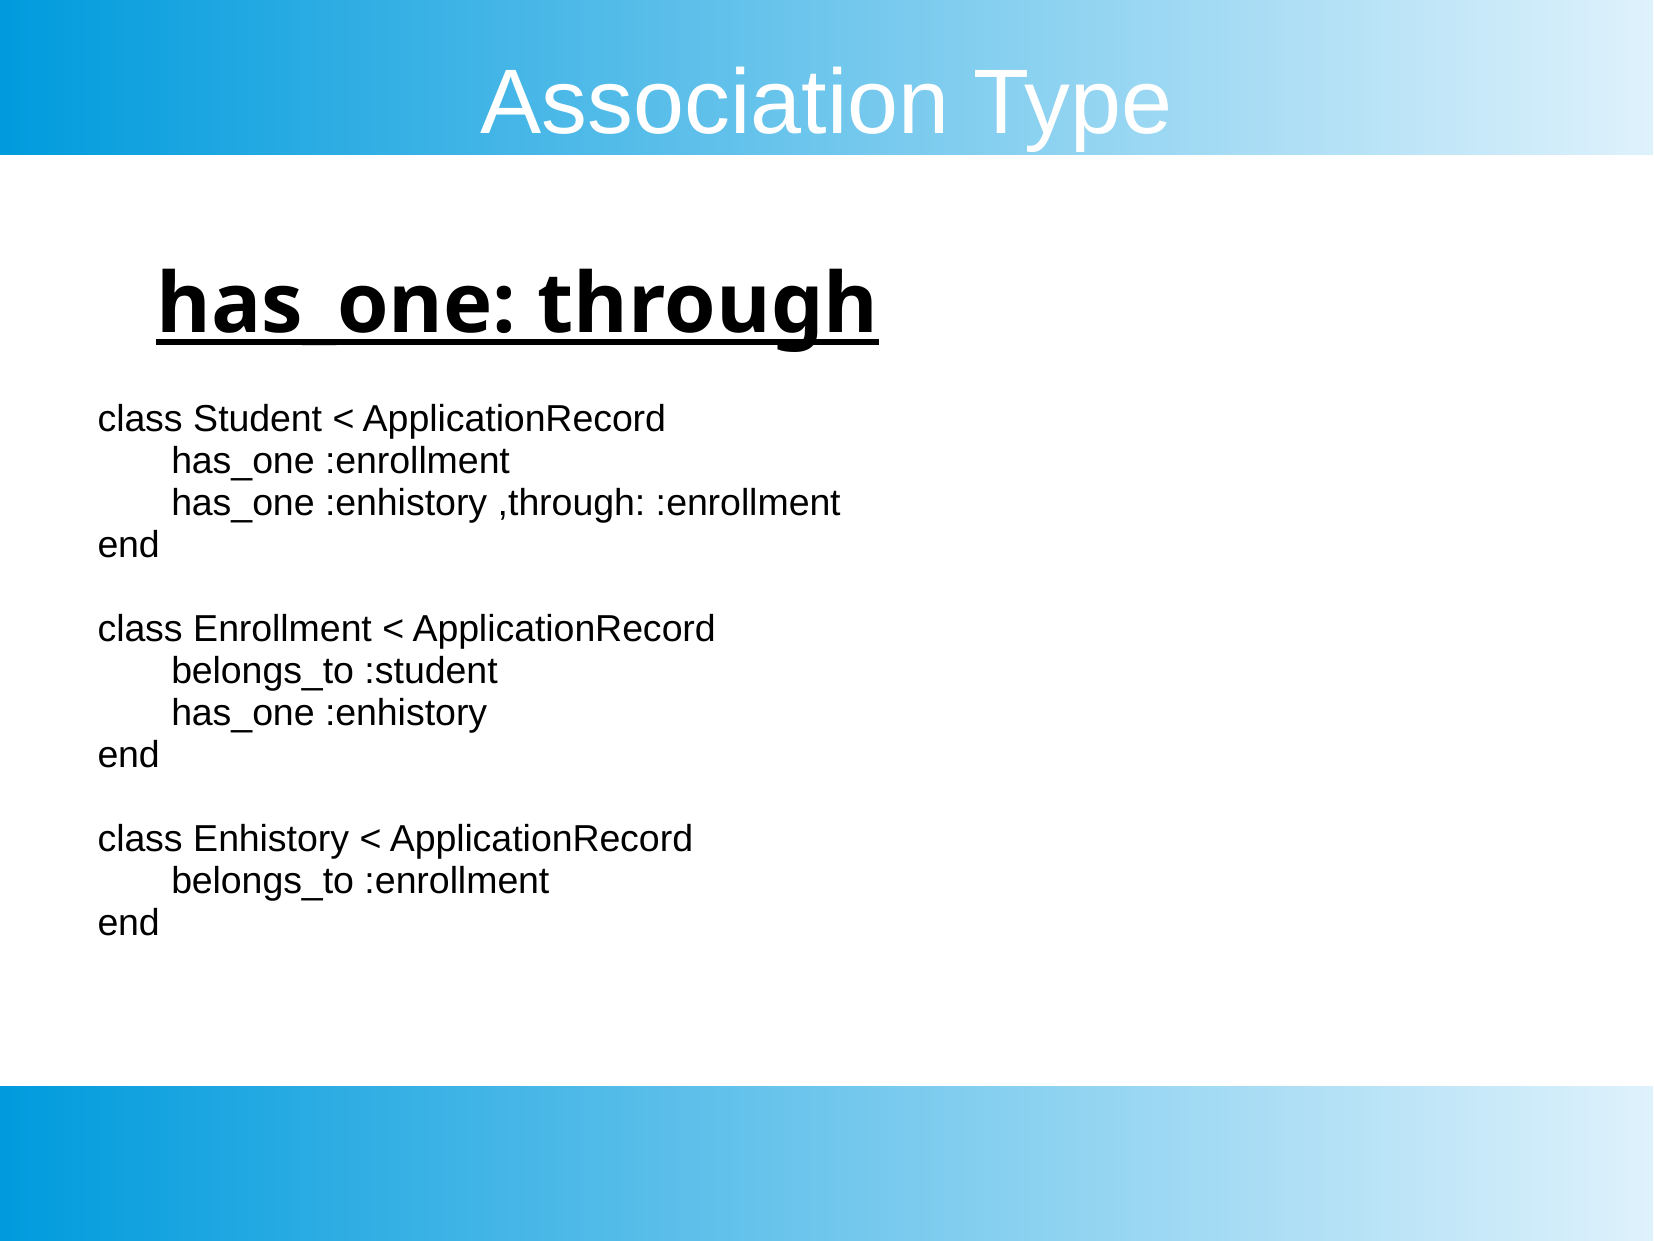

# Association Type
has_one: through
class Student < ApplicationRecord
	has_one :enrollment
	has_one :enhistory ,through: :enrollment
end
class Enrollment < ApplicationRecord
	belongs_to :student
	has_one :enhistory
end
class Enhistory < ApplicationRecord
	belongs_to :enrollment
end